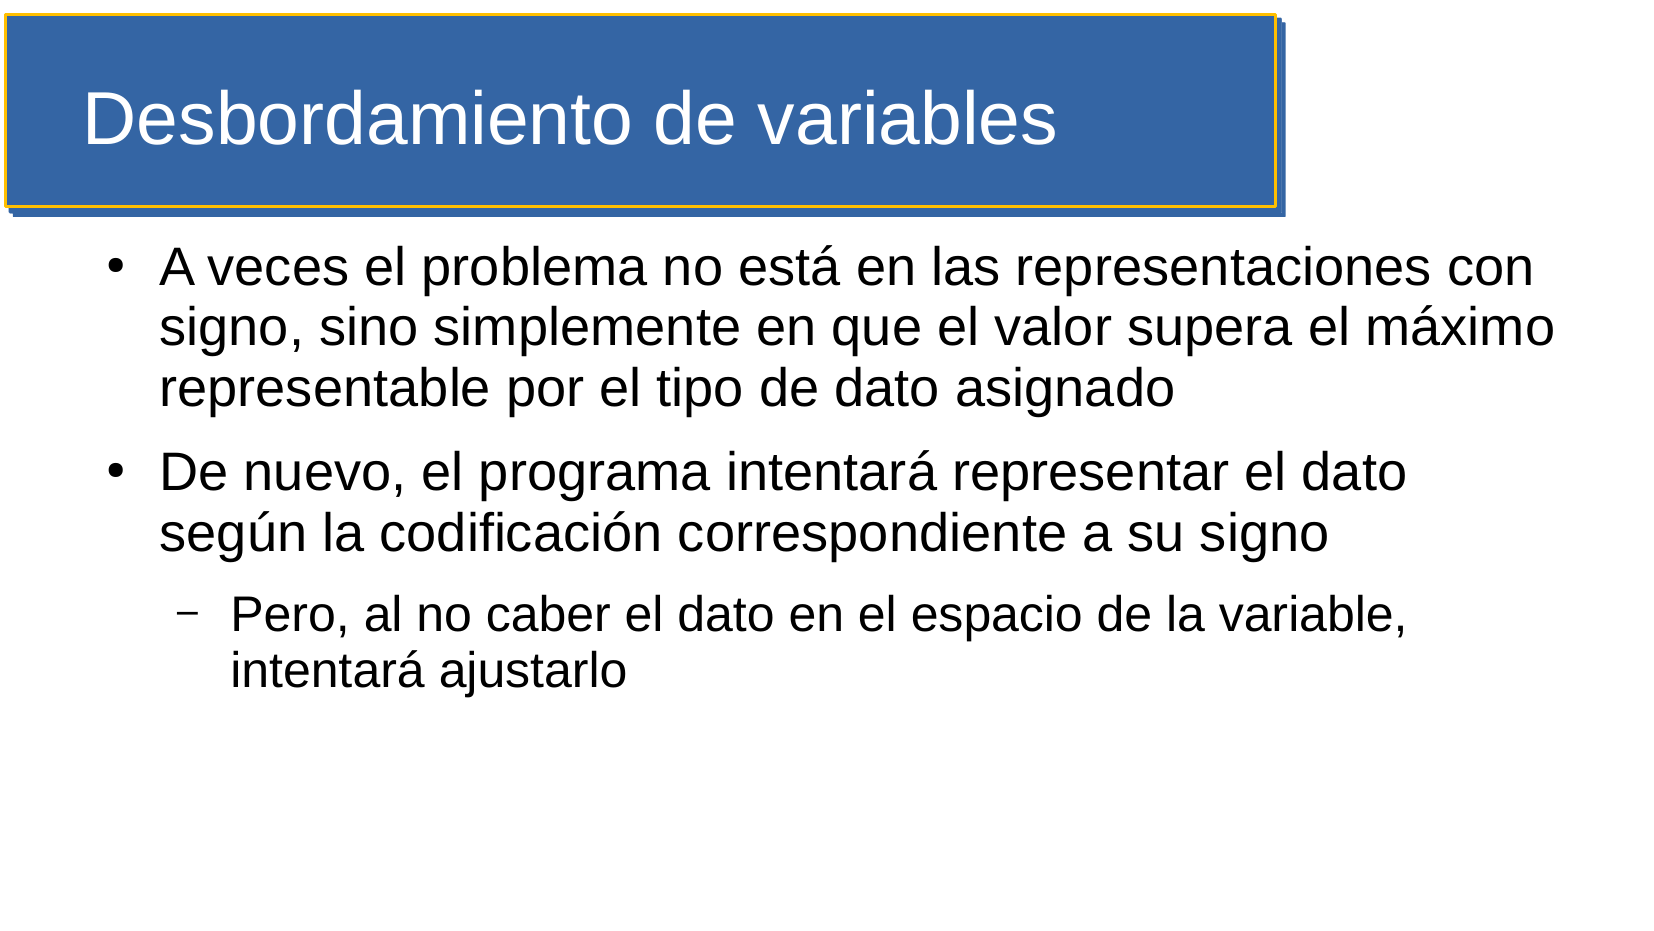

# Desbordamiento de variables
A veces el problema no está en las representaciones con signo, sino simplemente en que el valor supera el máximo representable por el tipo de dato asignado
De nuevo, el programa intentará representar el dato según la codificación correspondiente a su signo
Pero, al no caber el dato en el espacio de la variable, intentará ajustarlo